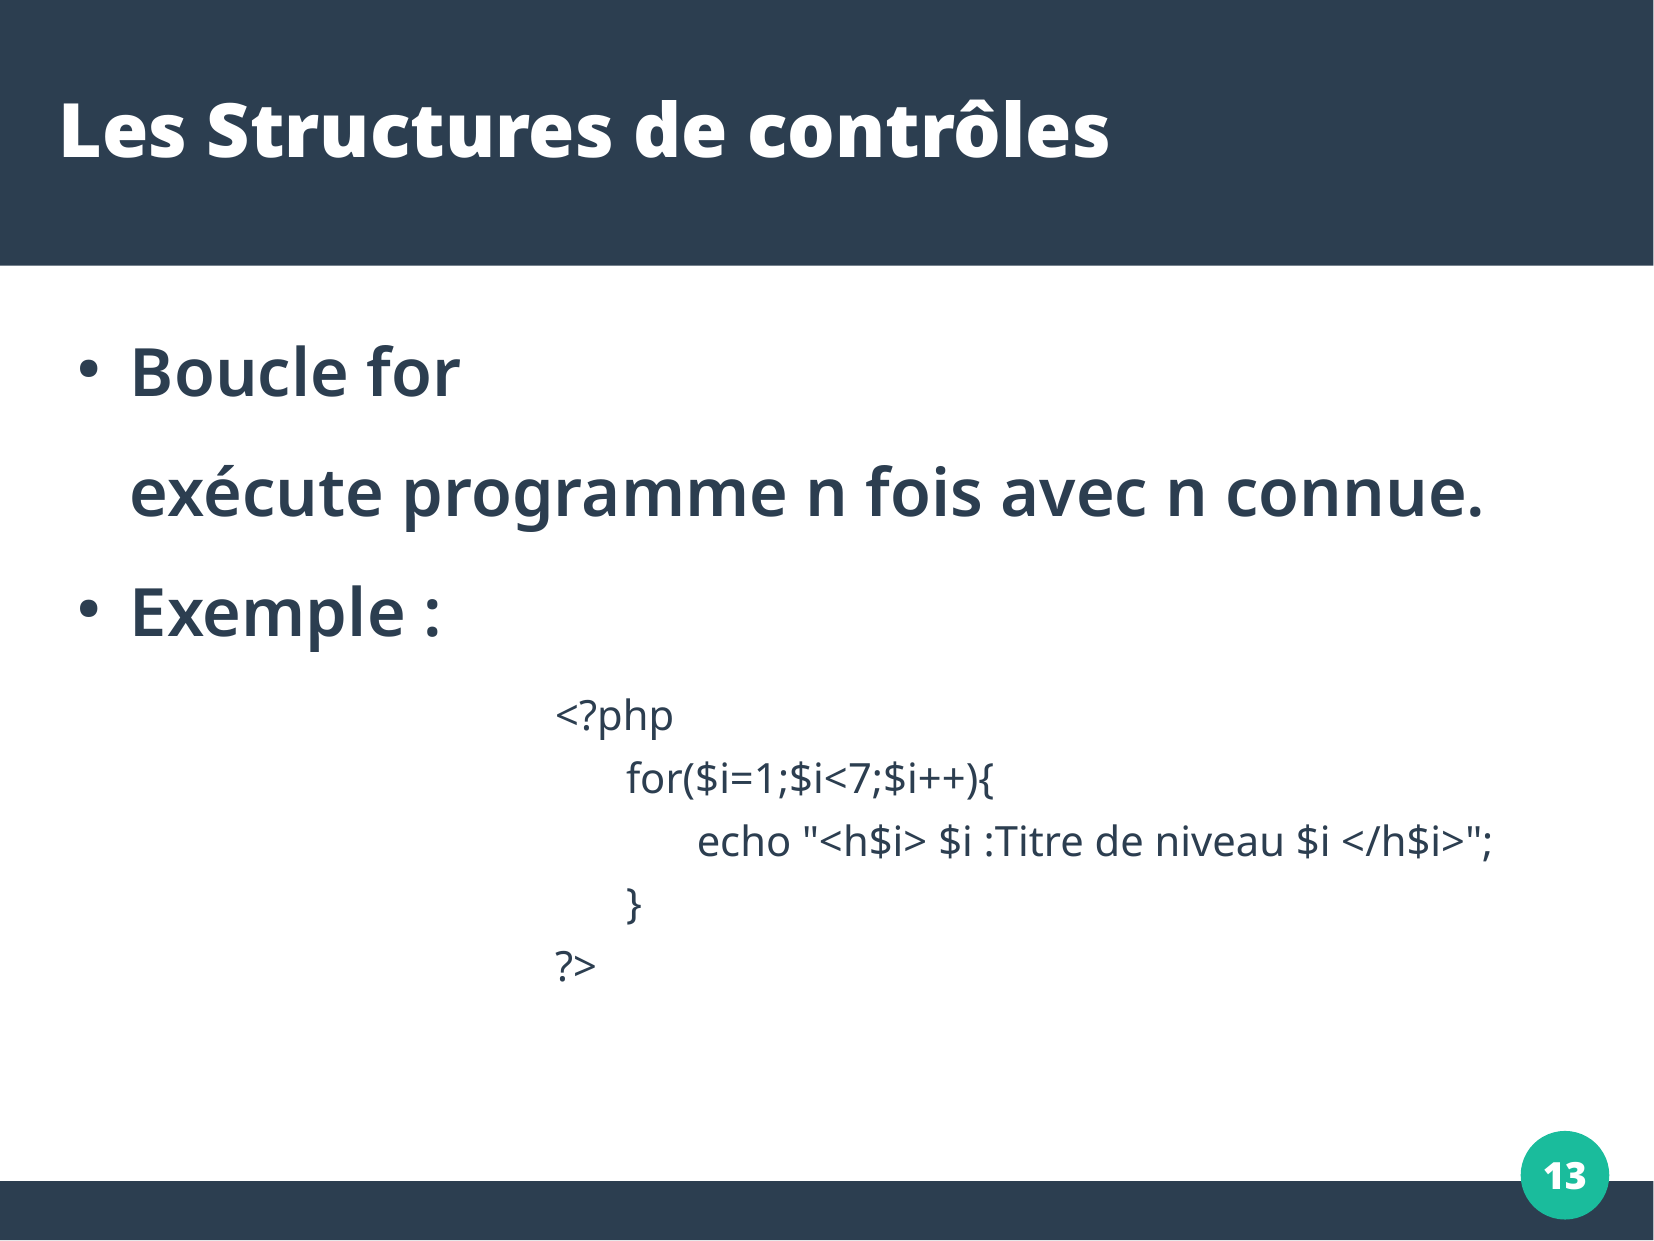

# Les Structures de contrôles
Boucle for
exécute programme n fois avec n connue.
Exemple :
<?php
for($i=1;$i<7;$i++){
echo "<h$i> $i :Titre de niveau $i </h$i>";
}
?>
13